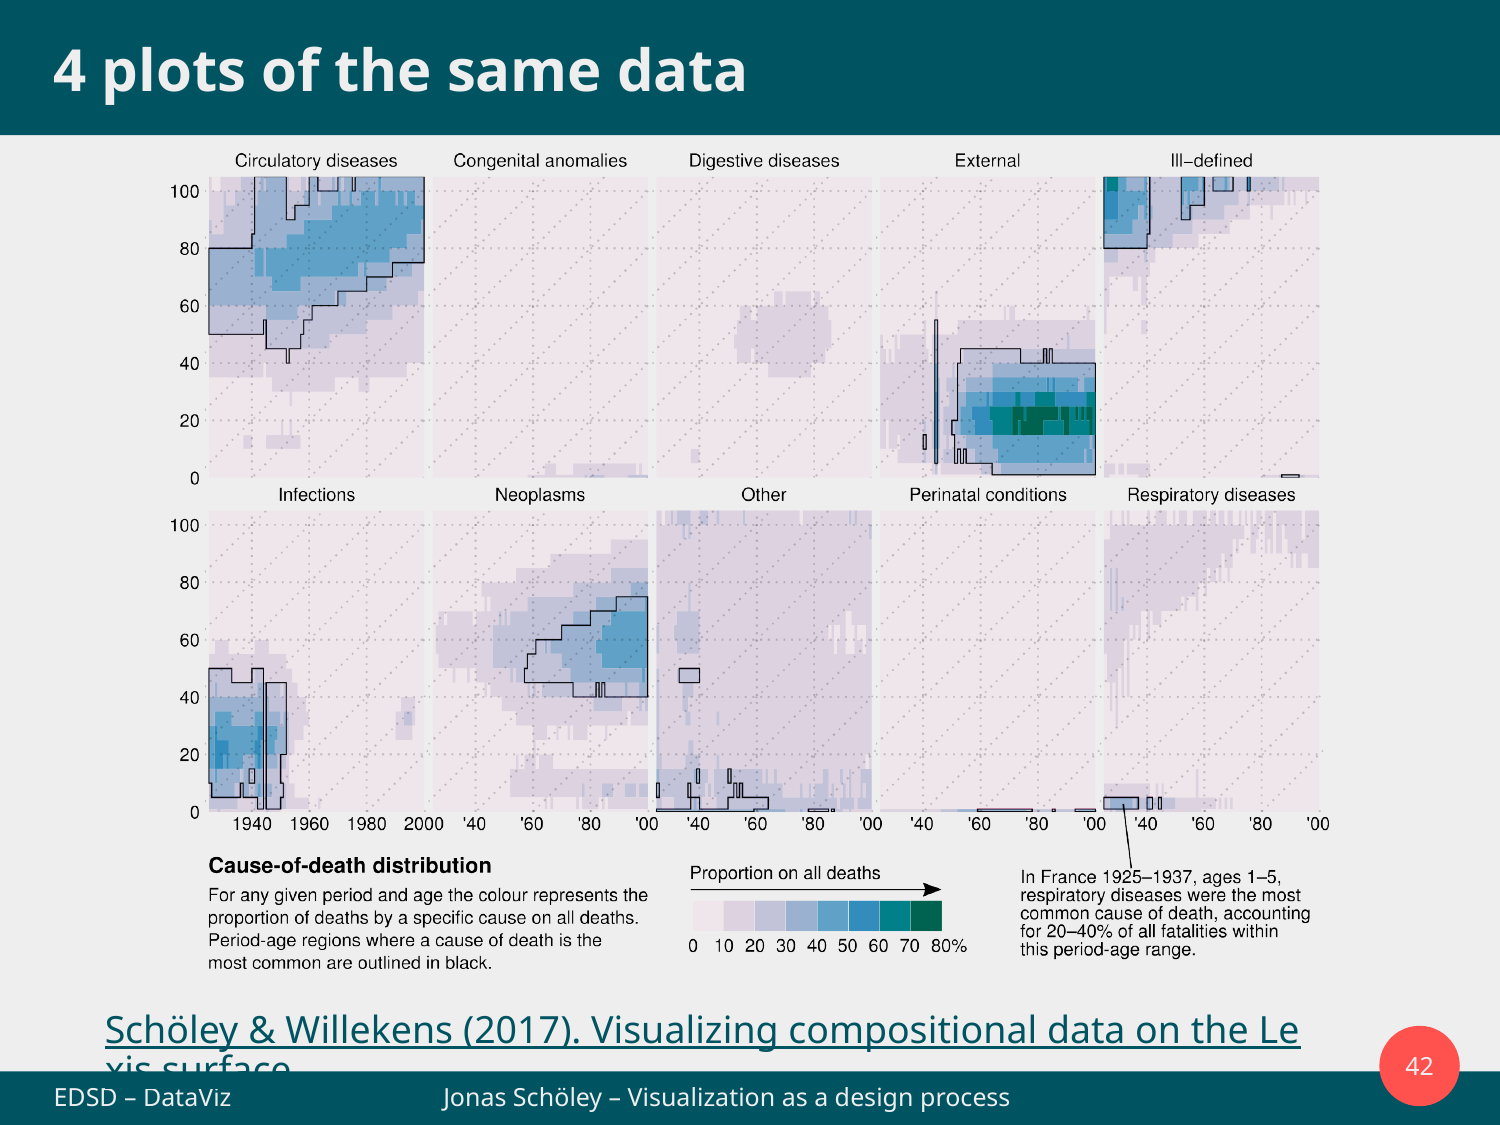

# 4 plots of the same data
Schöley & Willekens (2017). Visualizing compositional data on the Lexis surface.
42
EDSD – DataViz
Jonas Schöley – Visualization as a design process